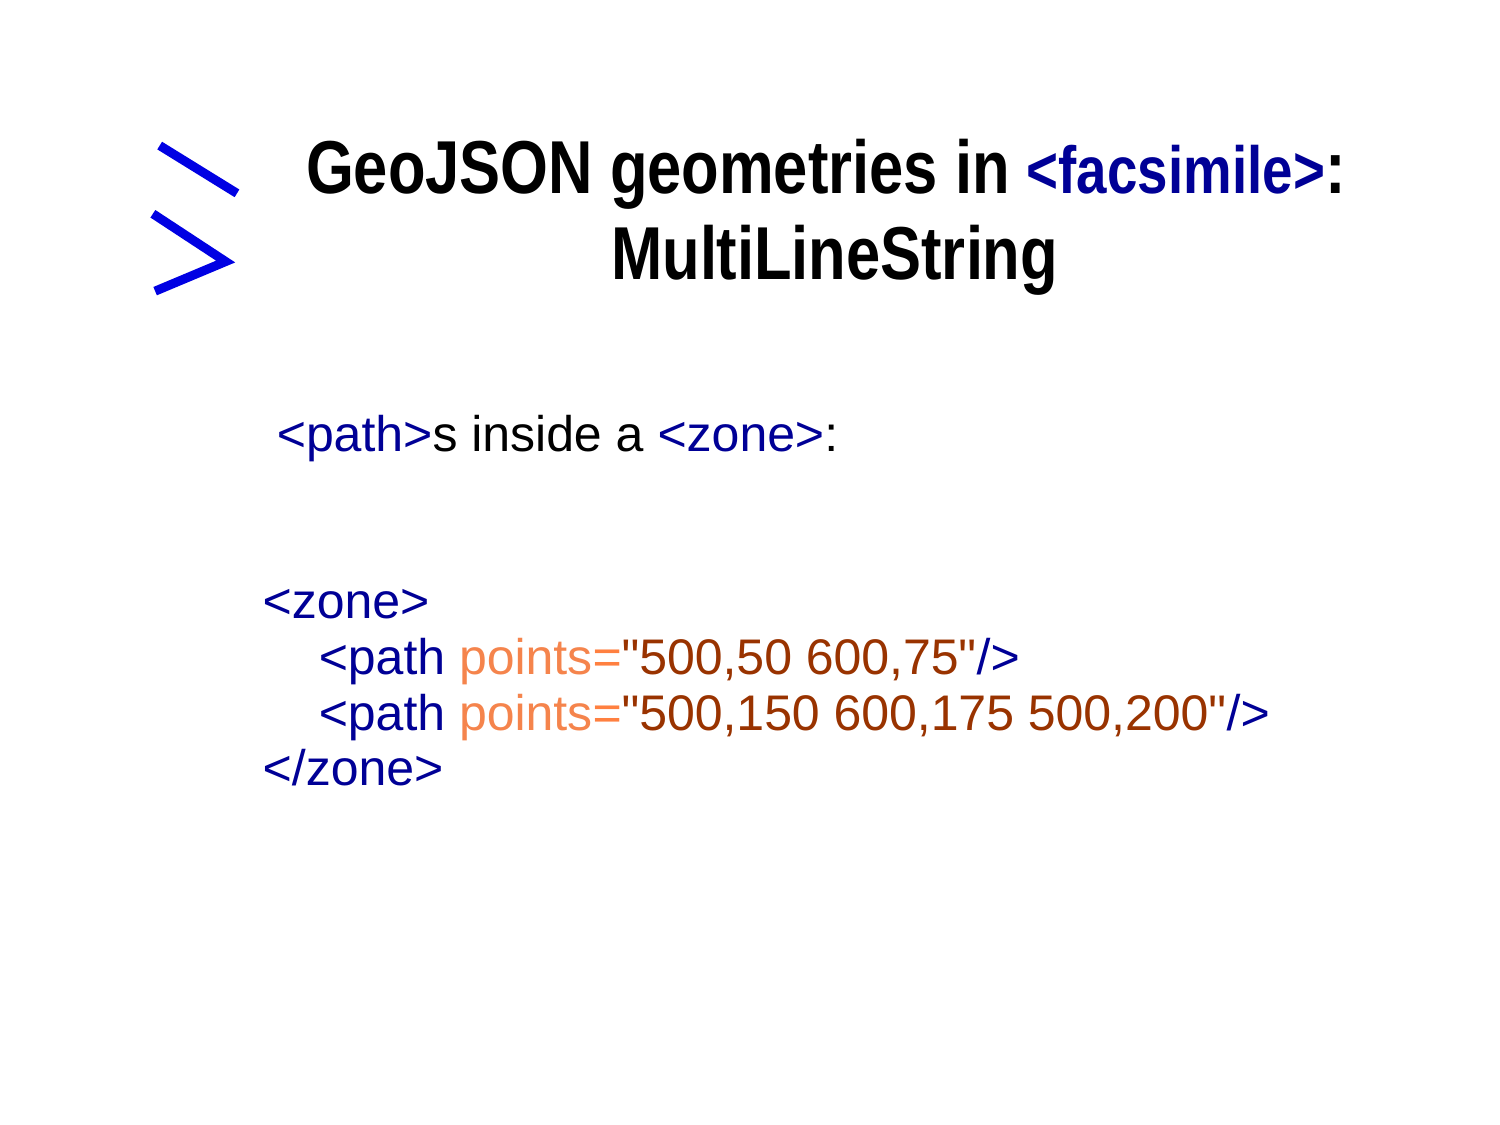

# GeoJSON geometries in <facsimile>: MultiLineString
 <path>s inside a <zone>:
<zone>
 <path points="500,50 600,75"/>
 <path points="500,150 600,175 500,200"/>
</zone>